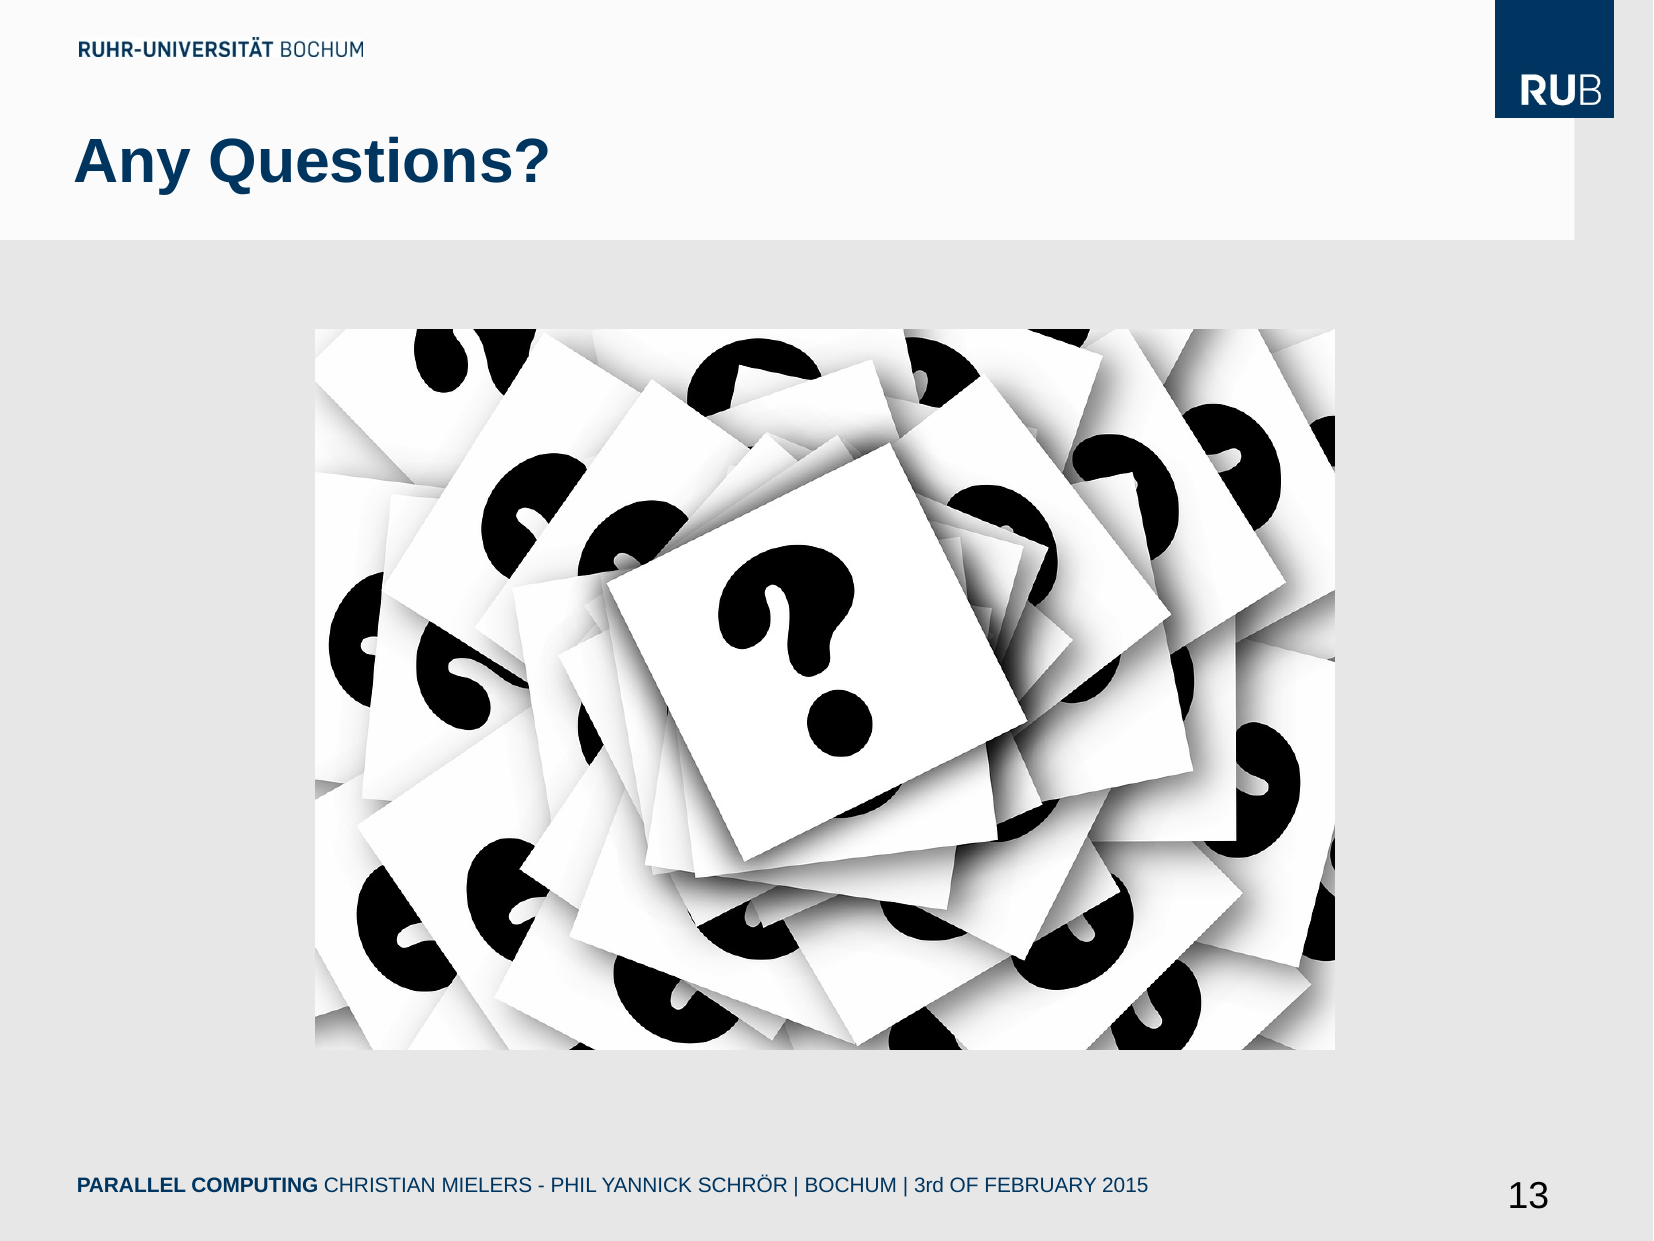

Any Questions?
PARALLEL COMPUTING CHRISTIAN MIELERS - PHIL YANNICK SCHRÖR | BOCHUM | 3rd OF FEBRUARY 2015